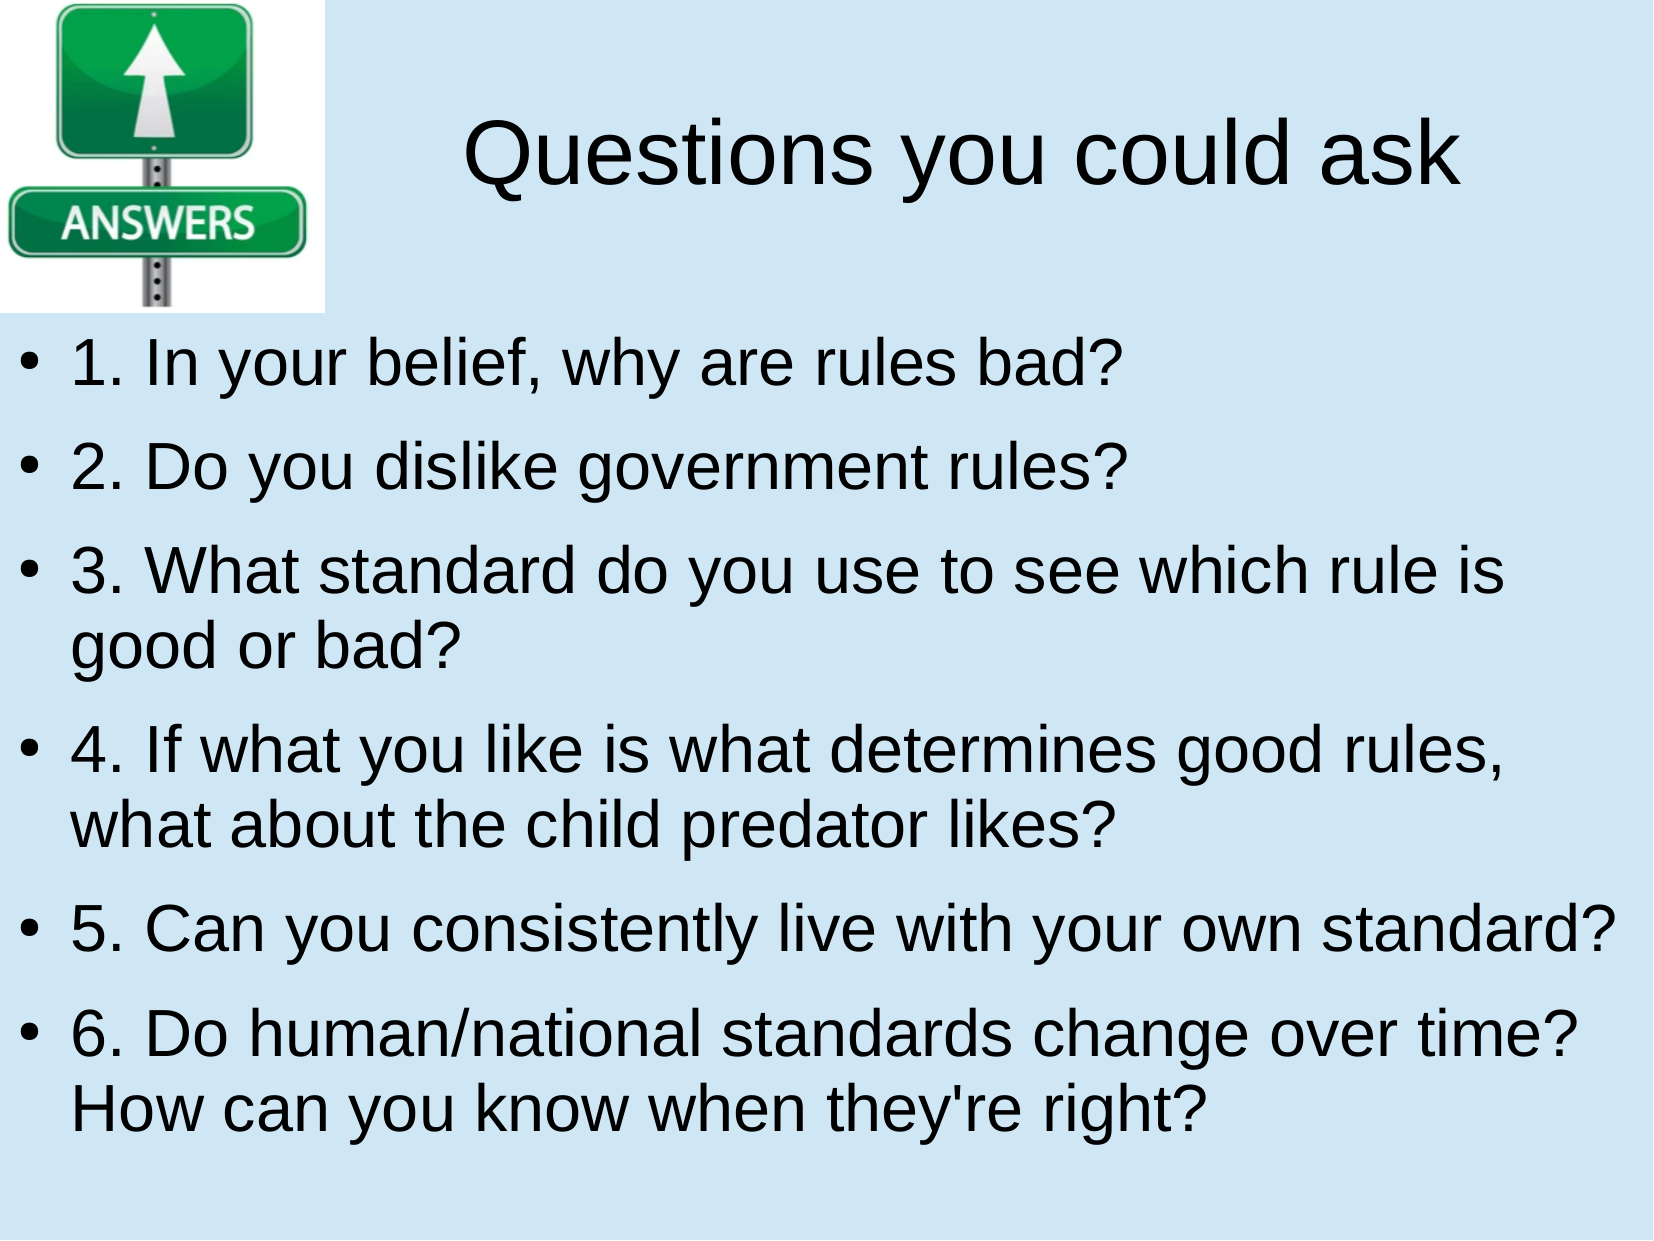

# Questions you could ask
1. In your belief, why are rules bad?
2. Do you dislike government rules?
3. What standard do you use to see which rule is good or bad?
4. If what you like is what determines good rules,
what about the child predator likes?
5. Can you consistently live with your own standard?
6. Do human/national standards change over time? How can you know when they're right?